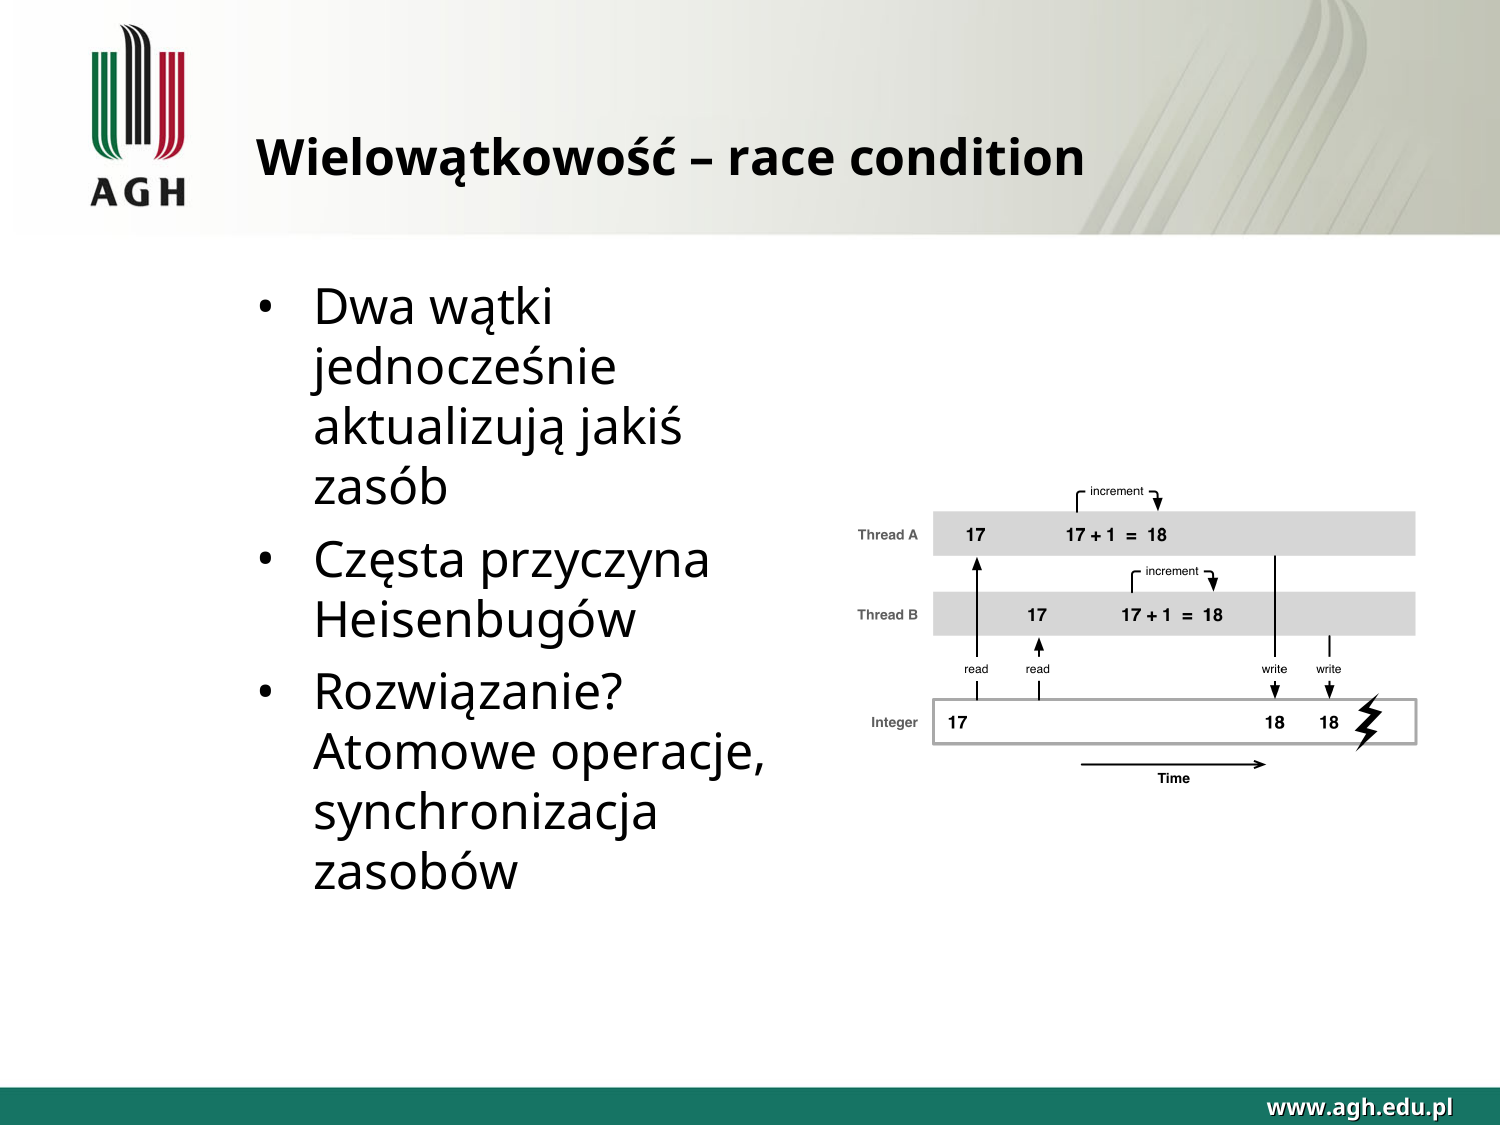

# Wielowątkowość – race condition
Dwa wątki jednocześnie aktualizują jakiś zasób
Częsta przyczyna Heisenbugów
Rozwiązanie? Atomowe operacje, synchronizacja zasobów
www.agh.edu.pl